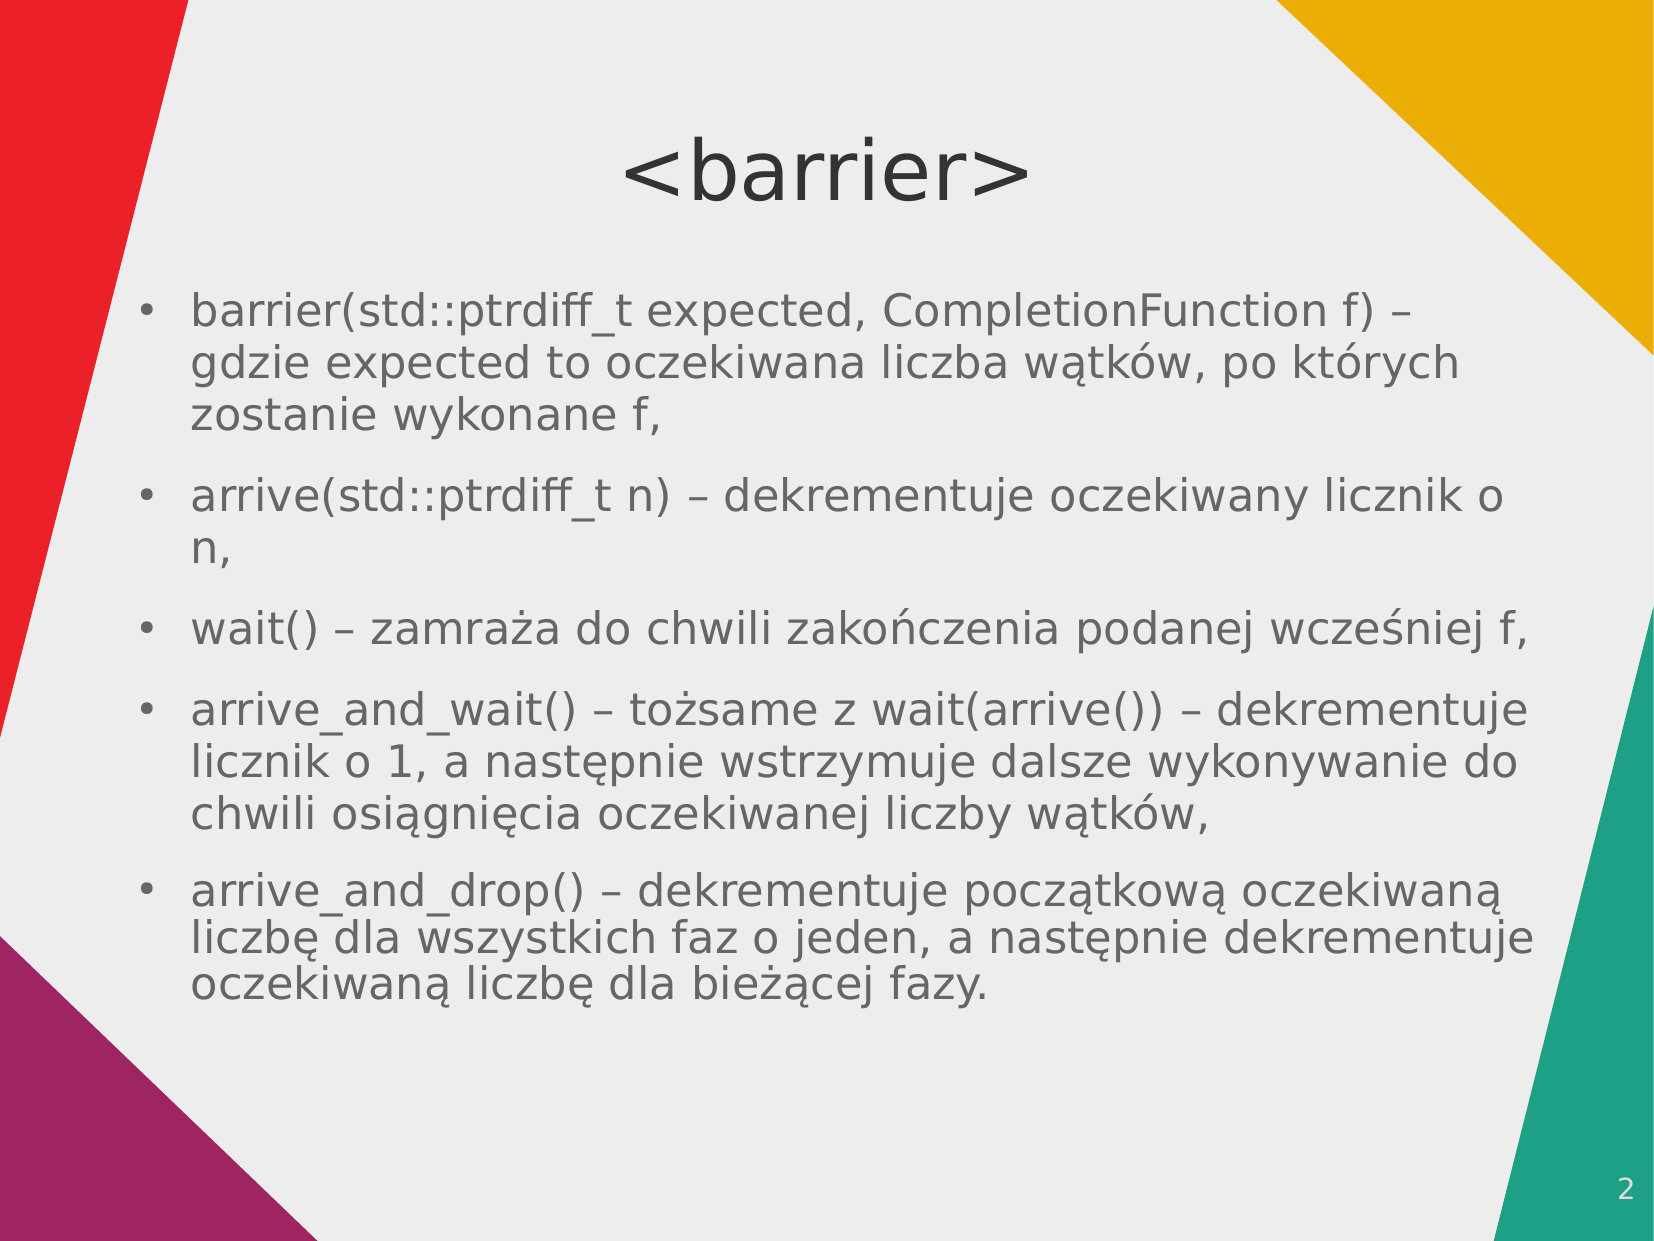

# <barrier>
barrier(std::ptrdiff_t expected, CompletionFunction f) – gdzie expected to oczekiwana liczba wątków, po których zostanie wykonane f,
arrive(std::ptrdiff_t n) – dekrementuje oczekiwany licznik o n,
wait() – zamraża do chwili zakończenia podanej wcześniej f,
arrive_and_wait() – tożsame z wait(arrive()) – dekrementuje licznik o 1, a następnie wstrzymuje dalsze wykonywanie do chwili osiągnięcia oczekiwanej liczby wątków,
arrive_and_drop() – dekrementuje początkową oczekiwaną liczbę dla wszystkich faz o jeden, a następnie dekrementuje oczekiwaną liczbę dla bieżącej fazy.
2